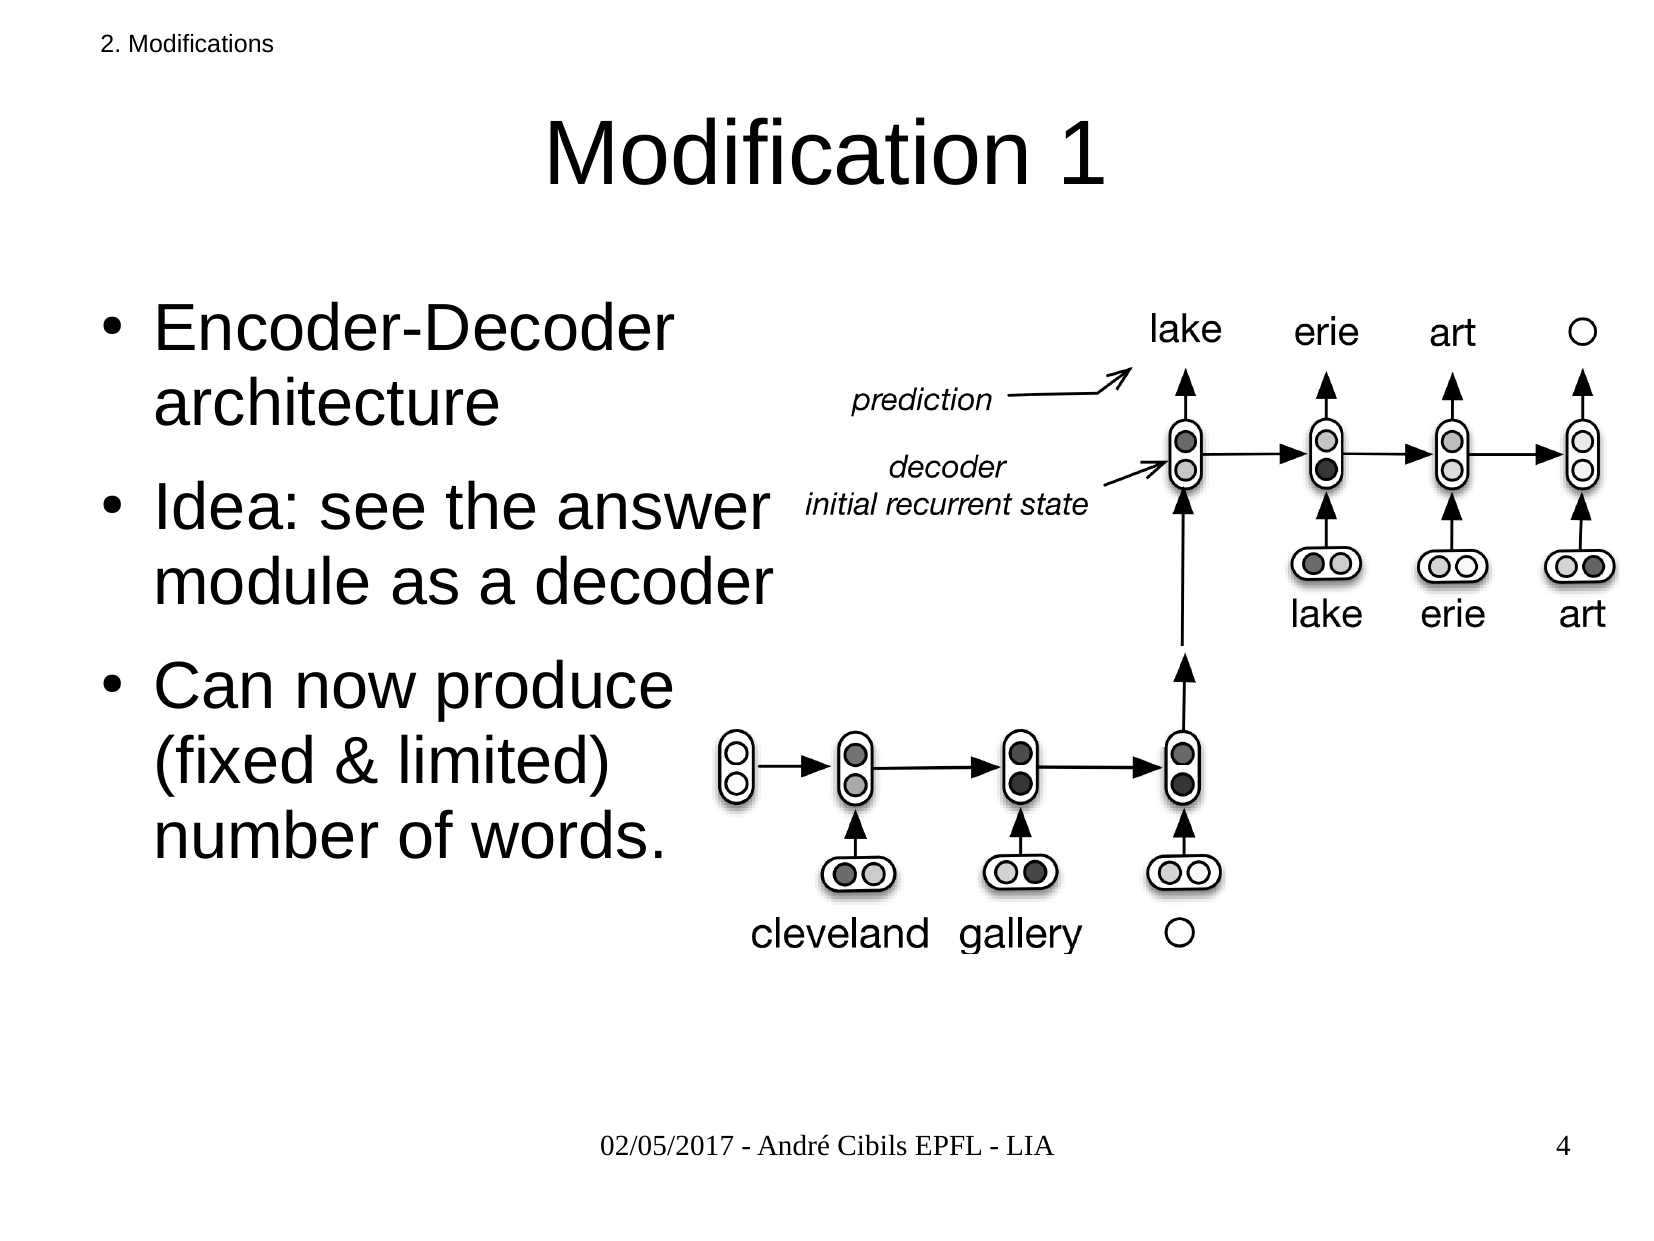

2. Modifications
# Modification 1
Encoder-Decoder architecture
Idea: see the answer module as a decoder
Can now produce (fixed & limited) number of words.
02/05/2017 - André Cibils EPFL - LIA
4